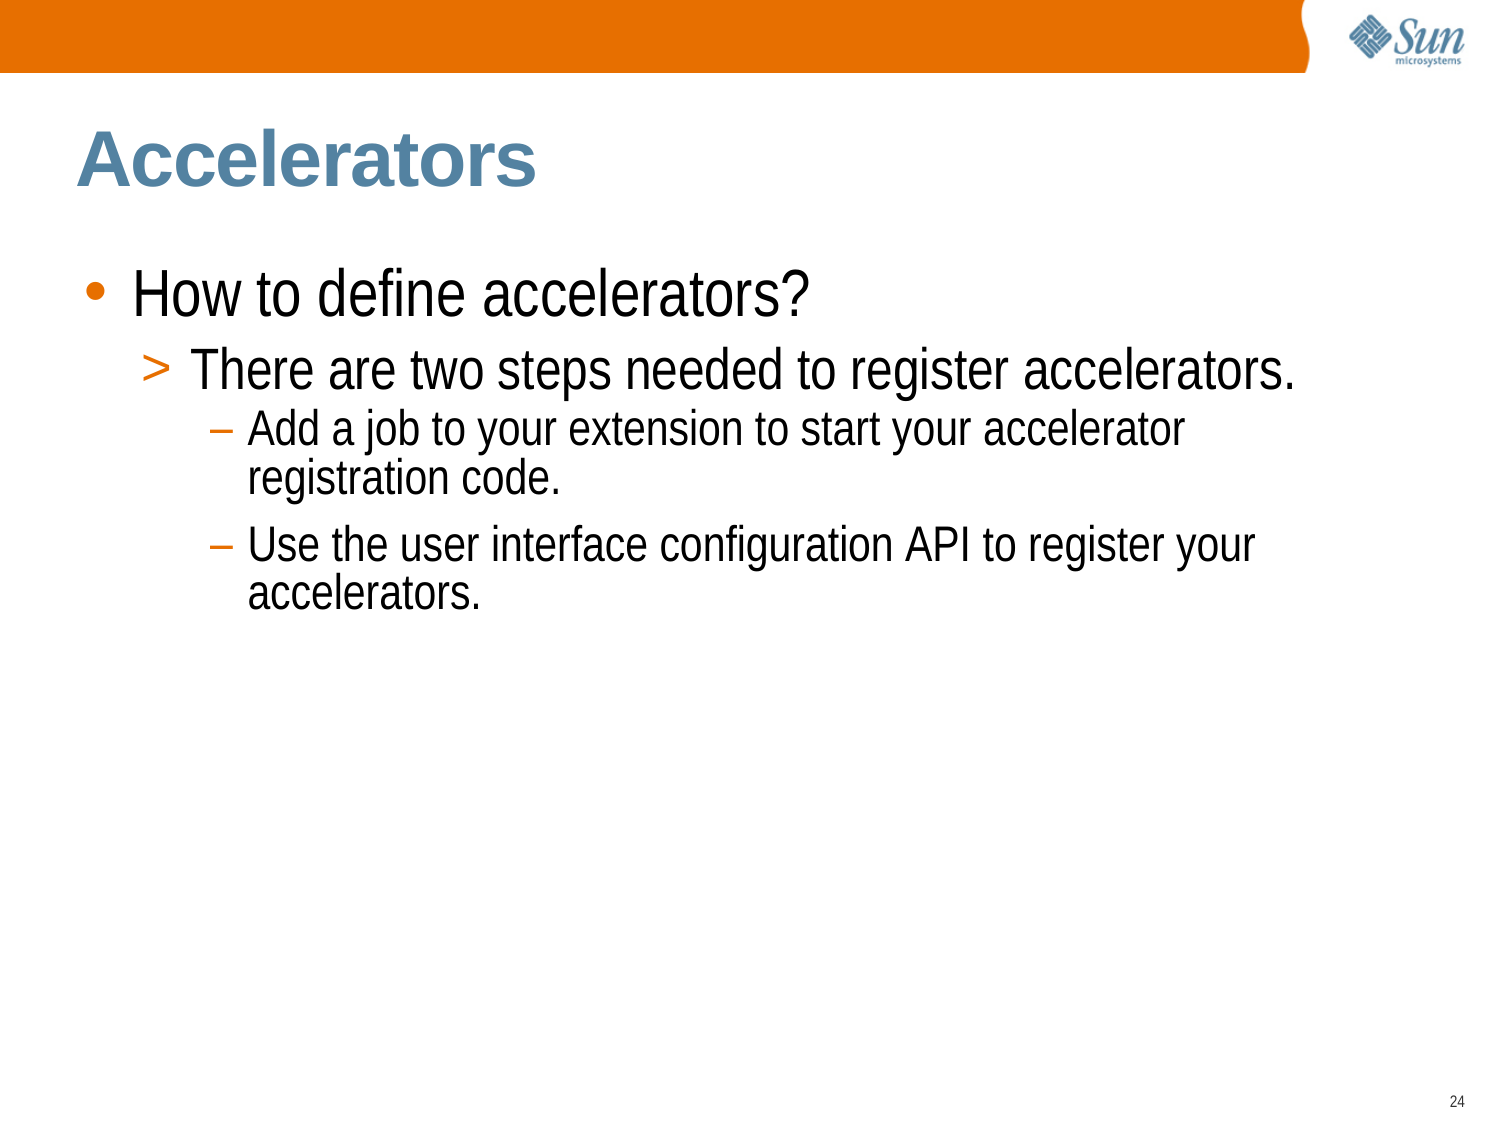

# Accelerators
How to define accelerators?
There are two steps needed to register accelerators.
Add a job to your extension to start your accelerator registration code.
Use the user interface configuration API to register your accelerators.